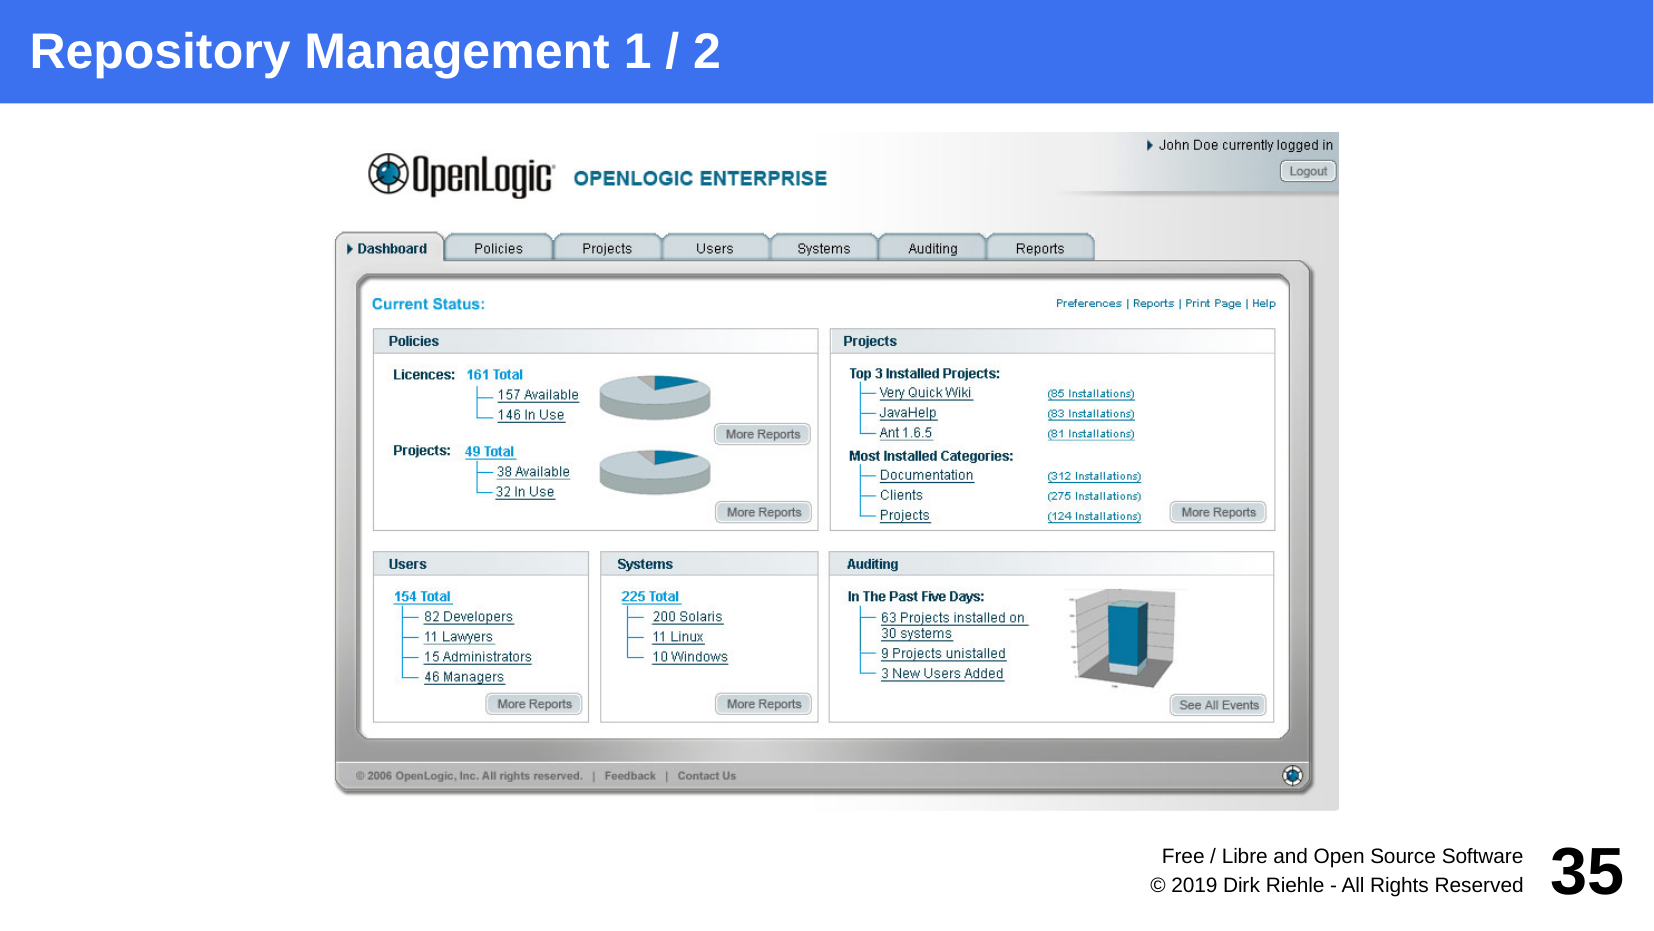

# Repository Management 1 / 2
Free / Libre and Open Source Software
35
© 2019 Dirk Riehle - All Rights Reserved